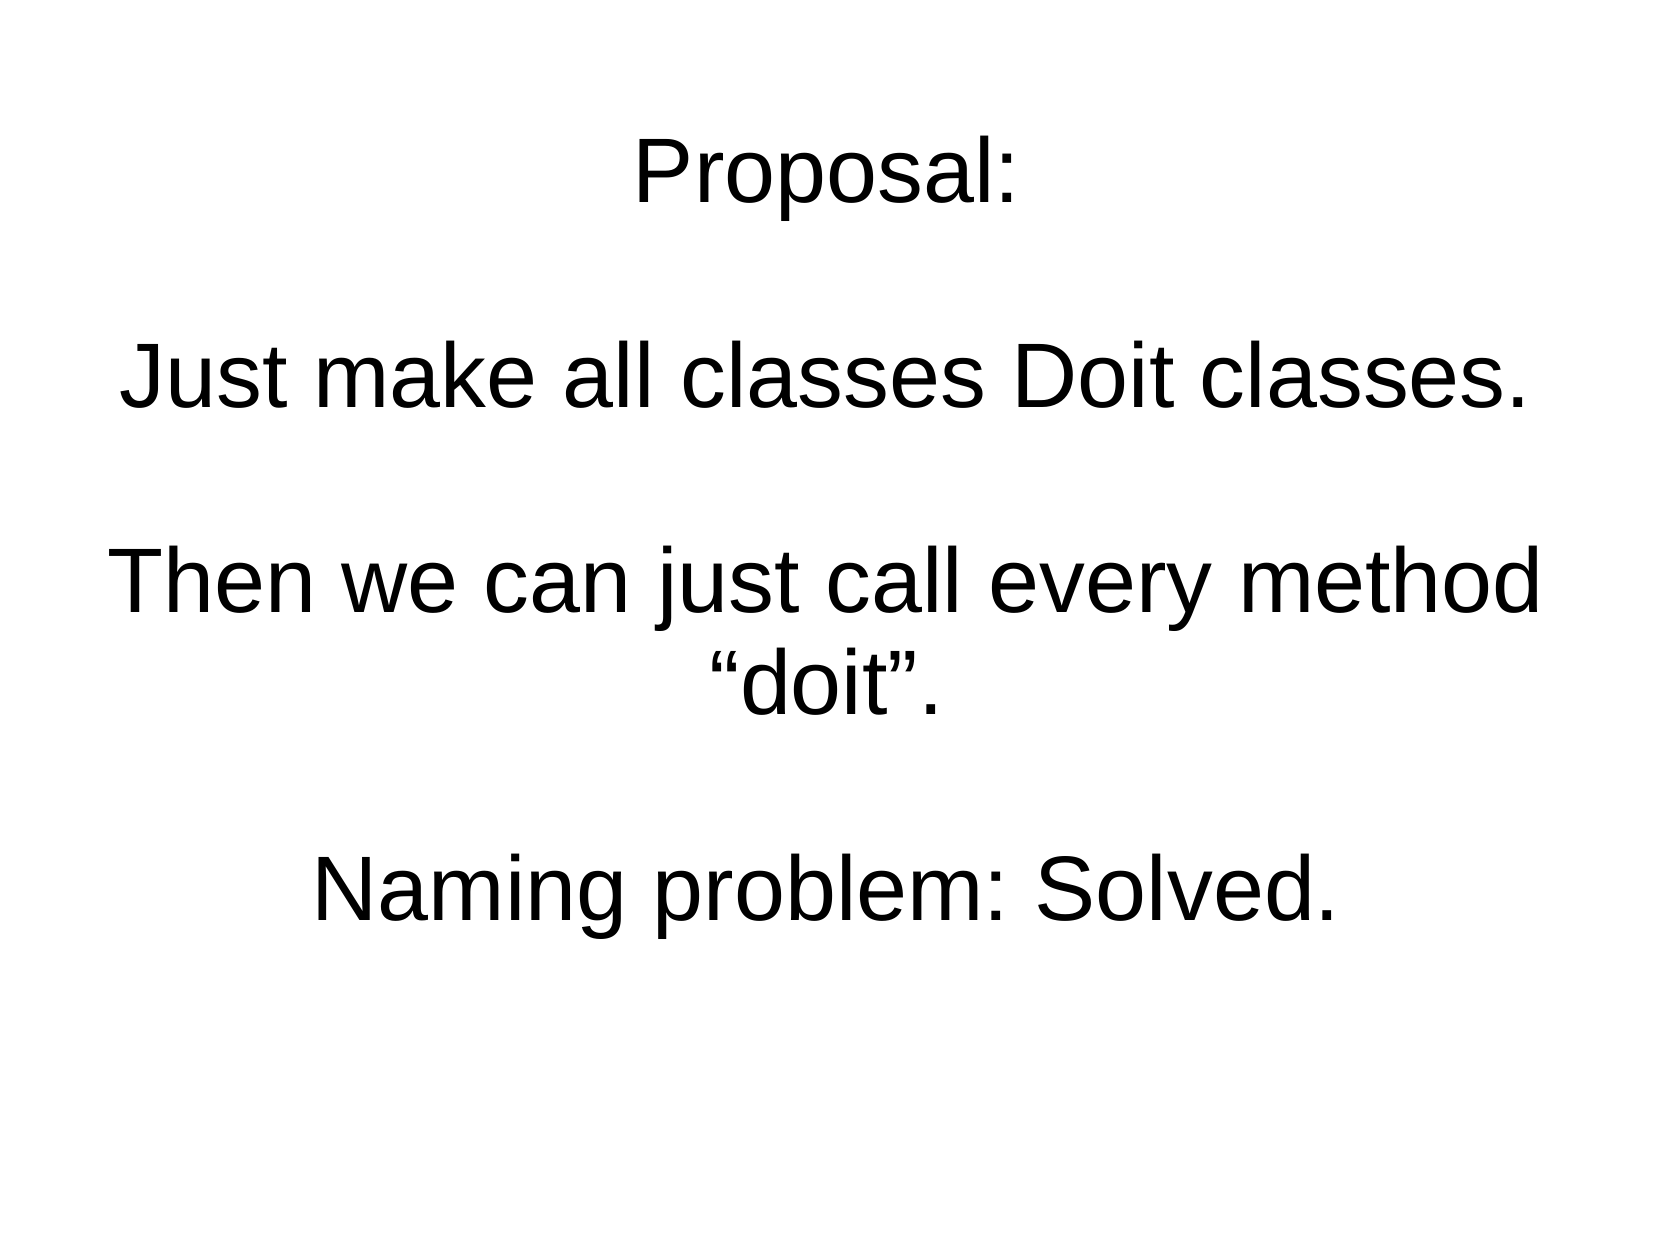

# Proposal:
Just make all classes Doit classes.
Then we can just call every method “doit”.
Naming problem: Solved.